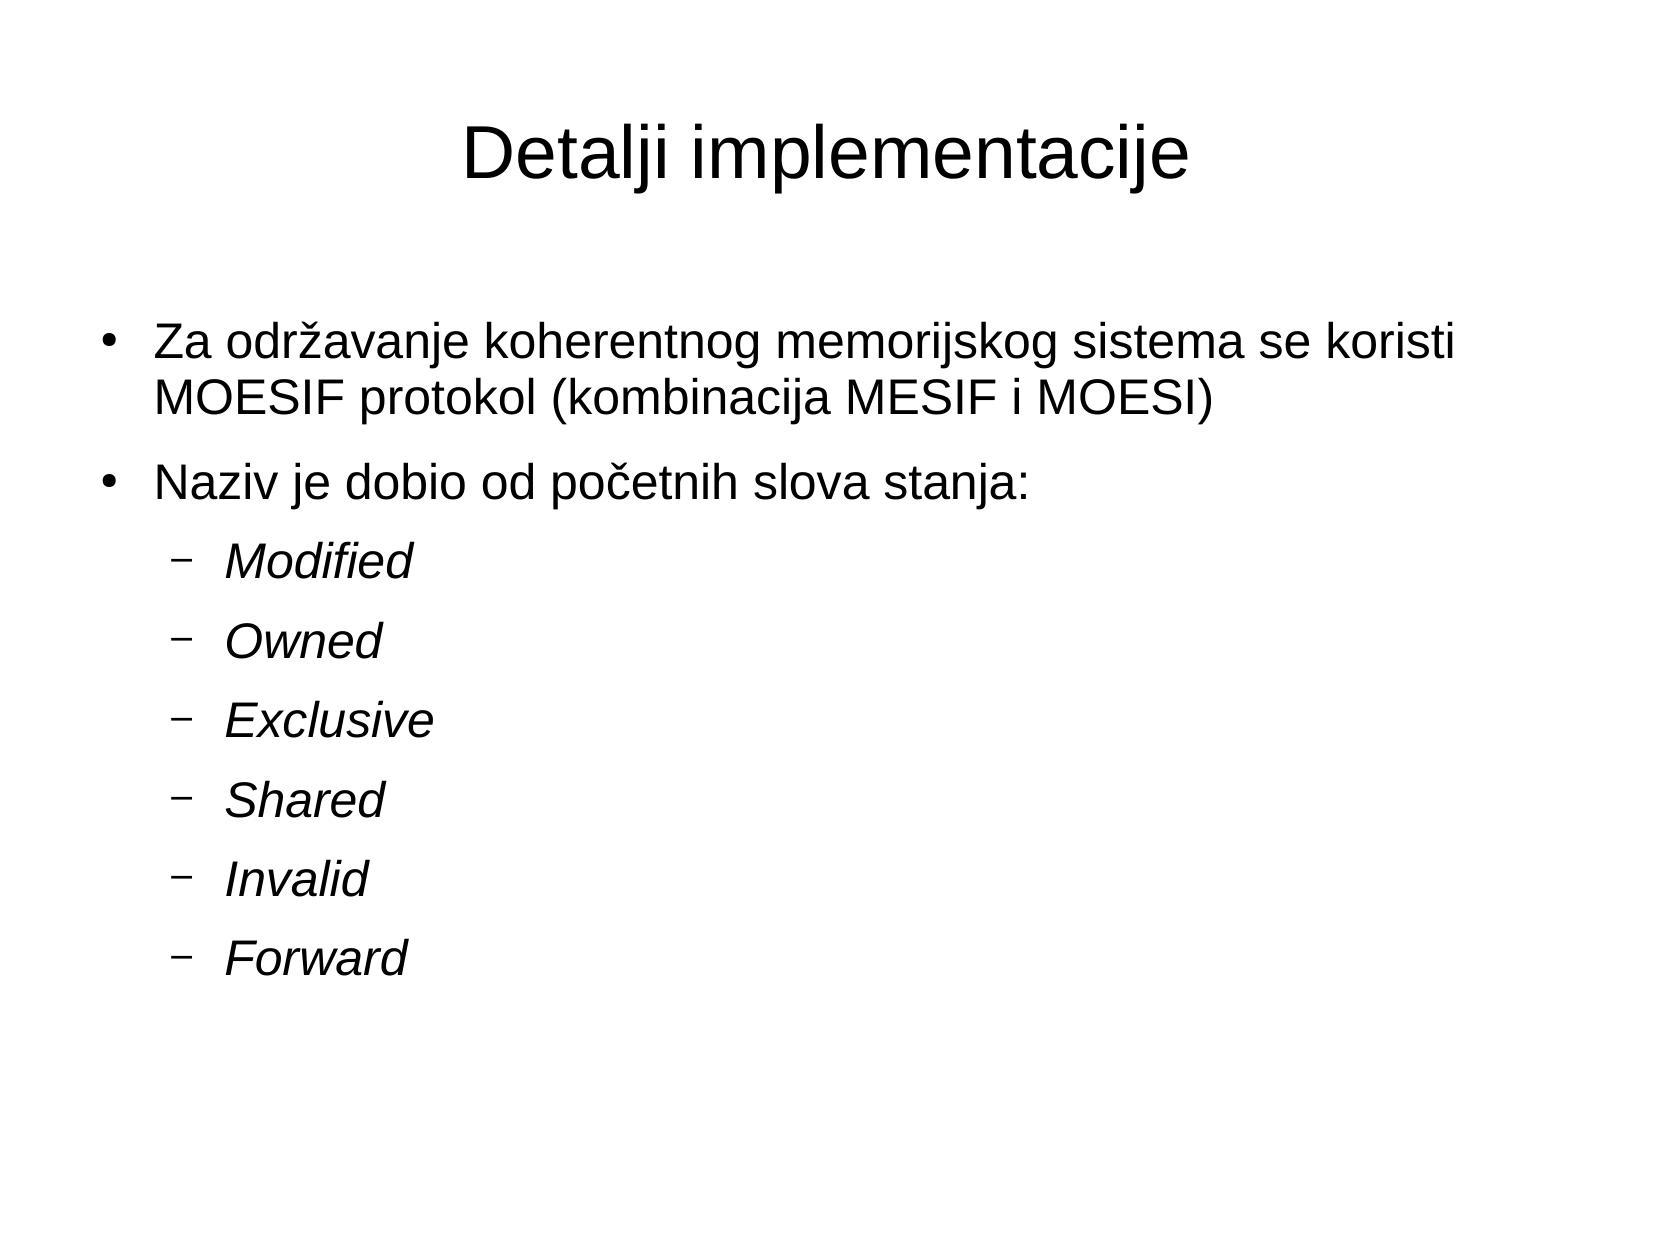

# Detalji implementacije
Za održavanje koherentnog memorijskog sistema se koristi MOESIF protokol (kombinacija MESIF i MOESI)
Naziv je dobio od početnih slova stanja:
Modified
Owned
Exclusive
Shared
Invalid
Forward